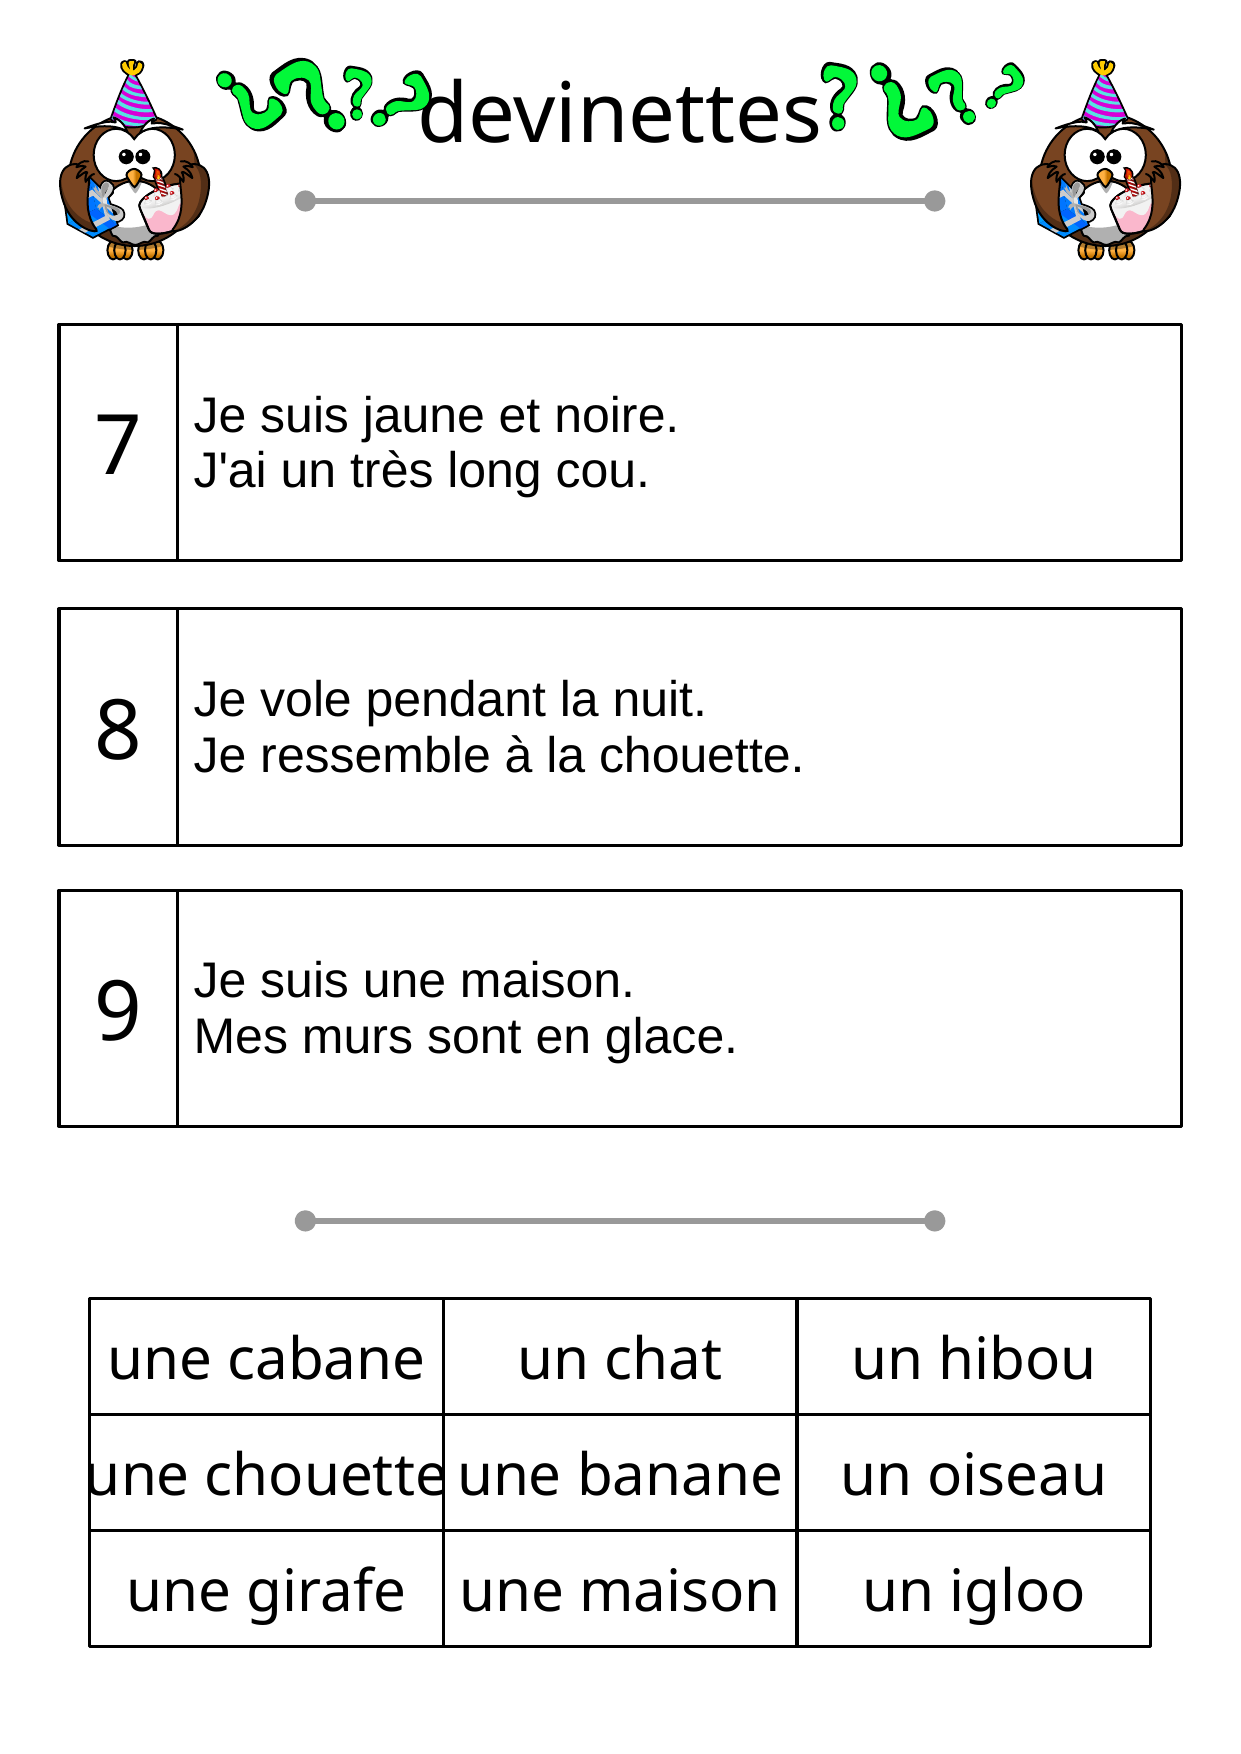

devinettes
7
Je suis jaune et noire.
J'ai un très long cou.
8
Je vole pendant la nuit.
Je ressemble à la chouette.
9
Je suis une maison.
Mes murs sont en glace.
une cabane
un chat
un hibou
une chouette
une banane
un oiseau
une girafe
une maison
un igloo